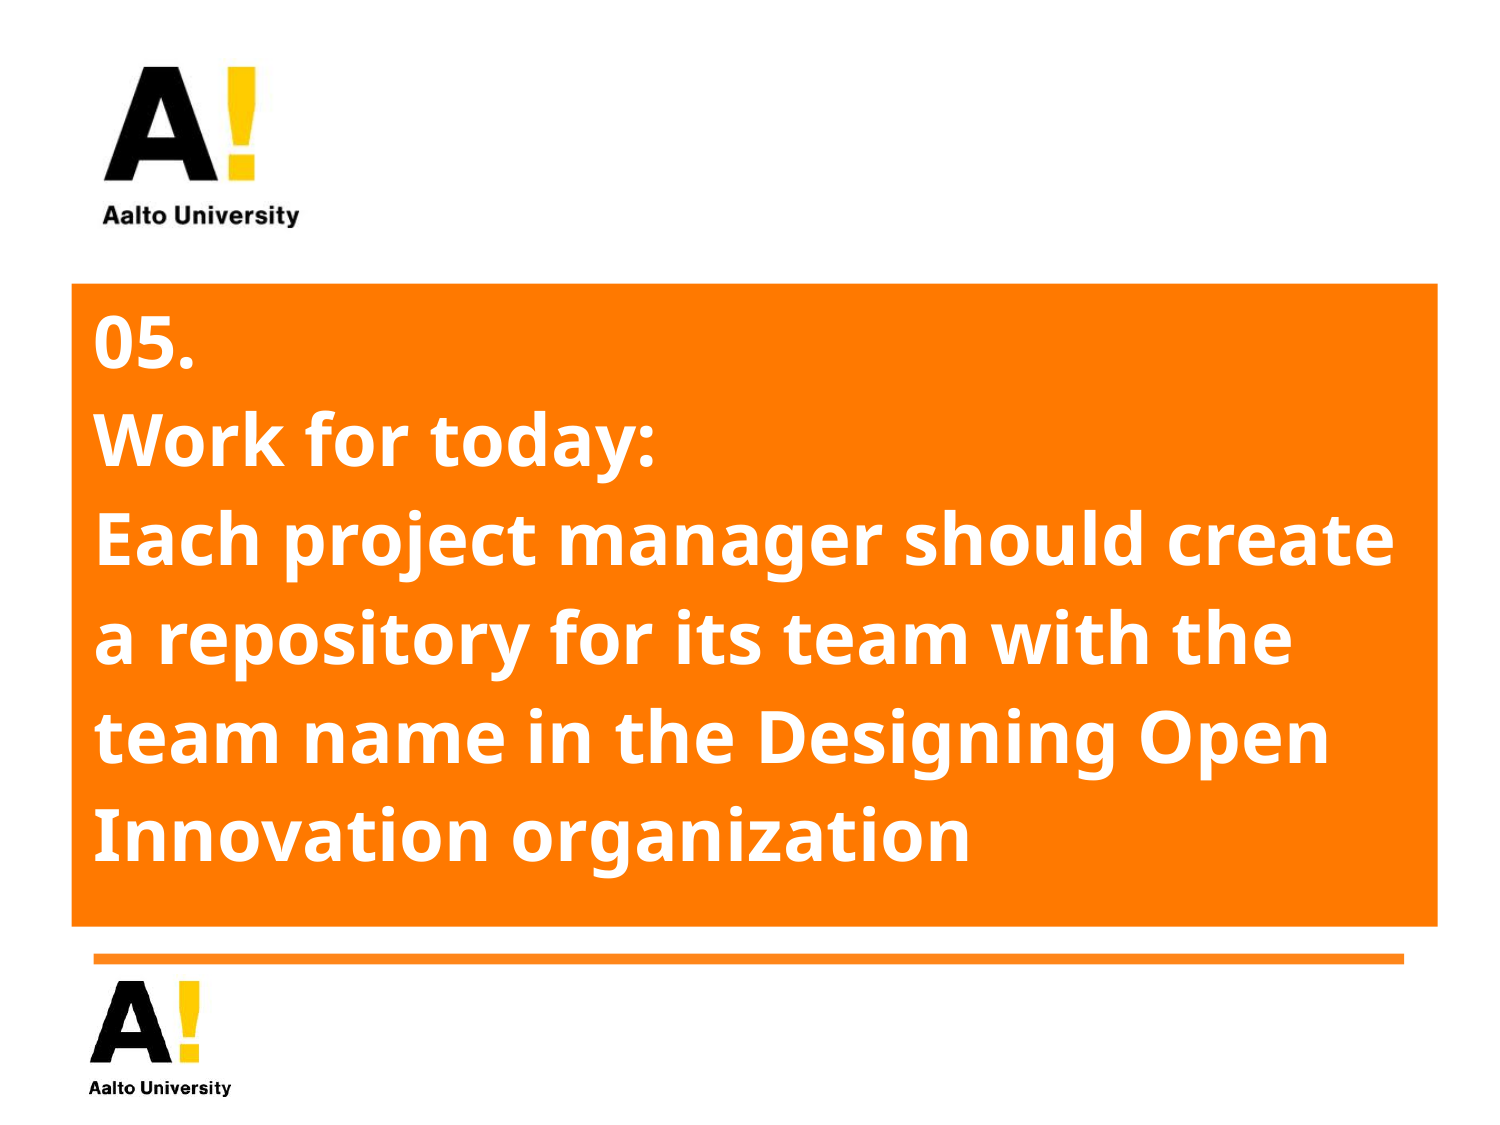

#
05.
Work for today:
Each project manager should create a repository for its team with the team name in the Designing Open Innovation organization